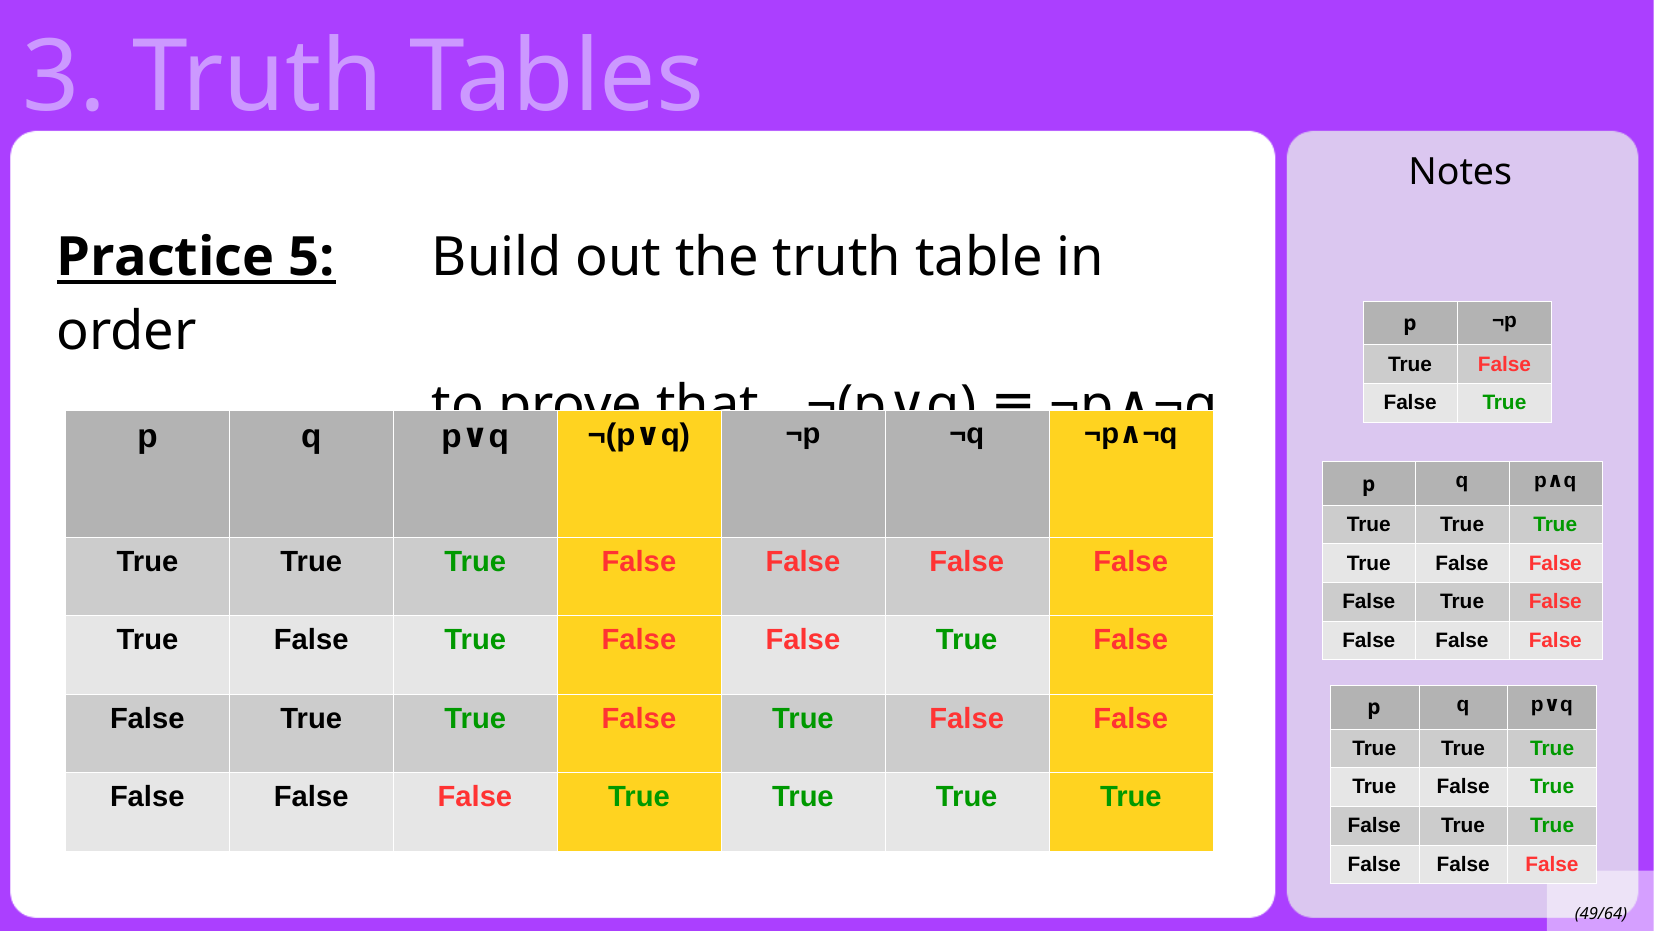

# 3. Truth Tables
Notes
Practice 5:		Build out the truth table in order
					to prove that	¬(p∨q) ≡ ¬p∧¬q
| p | ¬p |
| --- | --- |
| True | False |
| False | True |
| p | q | p∨q | ¬(p∨q) | ¬p | ¬q | ¬p∧¬q |
| --- | --- | --- | --- | --- | --- | --- |
| True | True | True | False | False | False | False |
| True | False | True | False | False | True | False |
| False | True | True | False | True | False | False |
| False | False | False | True | True | True | True |
| p | q | p∧q |
| --- | --- | --- |
| True | True | True |
| True | False | False |
| False | True | False |
| False | False | False |
| p | q | p∨q |
| --- | --- | --- |
| True | True | True |
| True | False | True |
| False | True | True |
| False | False | False |